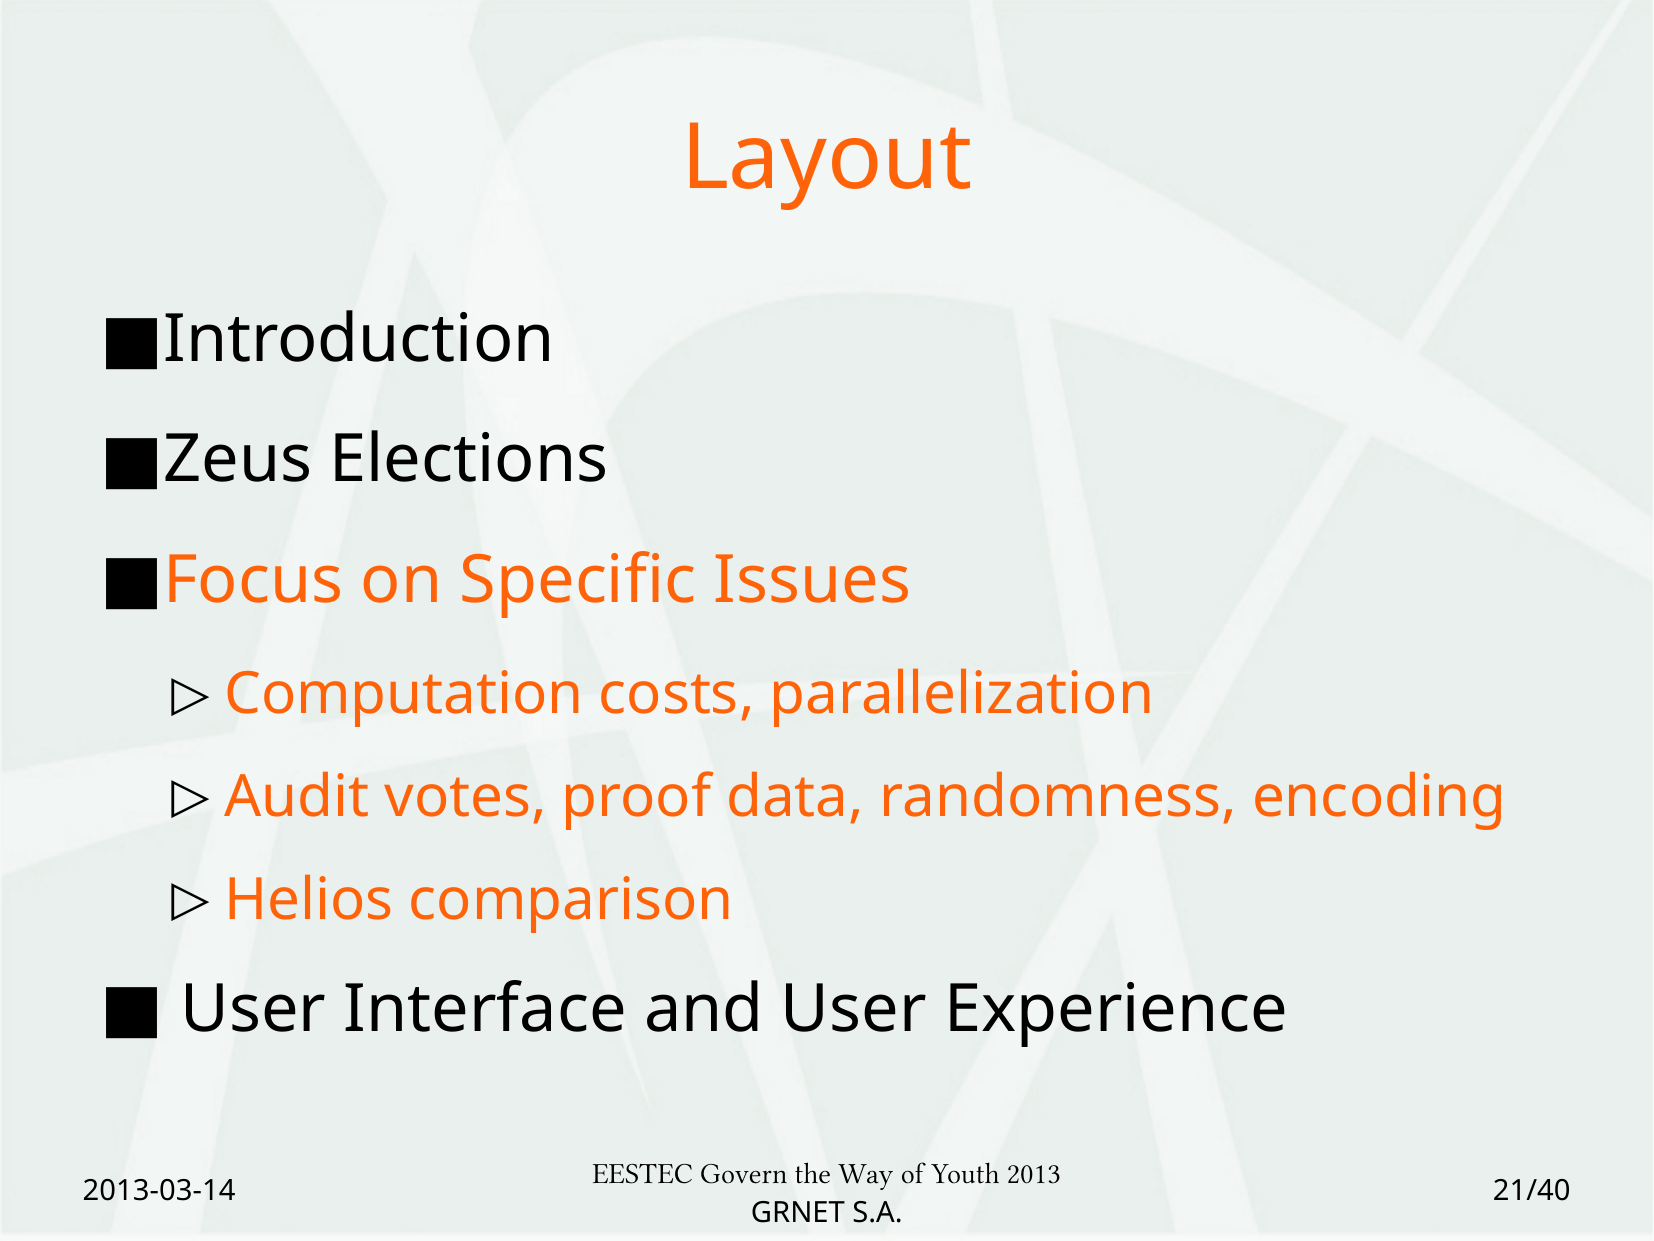

# Layout
Introduction
Zeus Elections
Focus on Specific Issues
Computation costs, parallelization
Audit votes, proof data, randomness, encoding
Helios comparison
 User Interface and User Experience
GRNET S.A.
2013-03-14
21